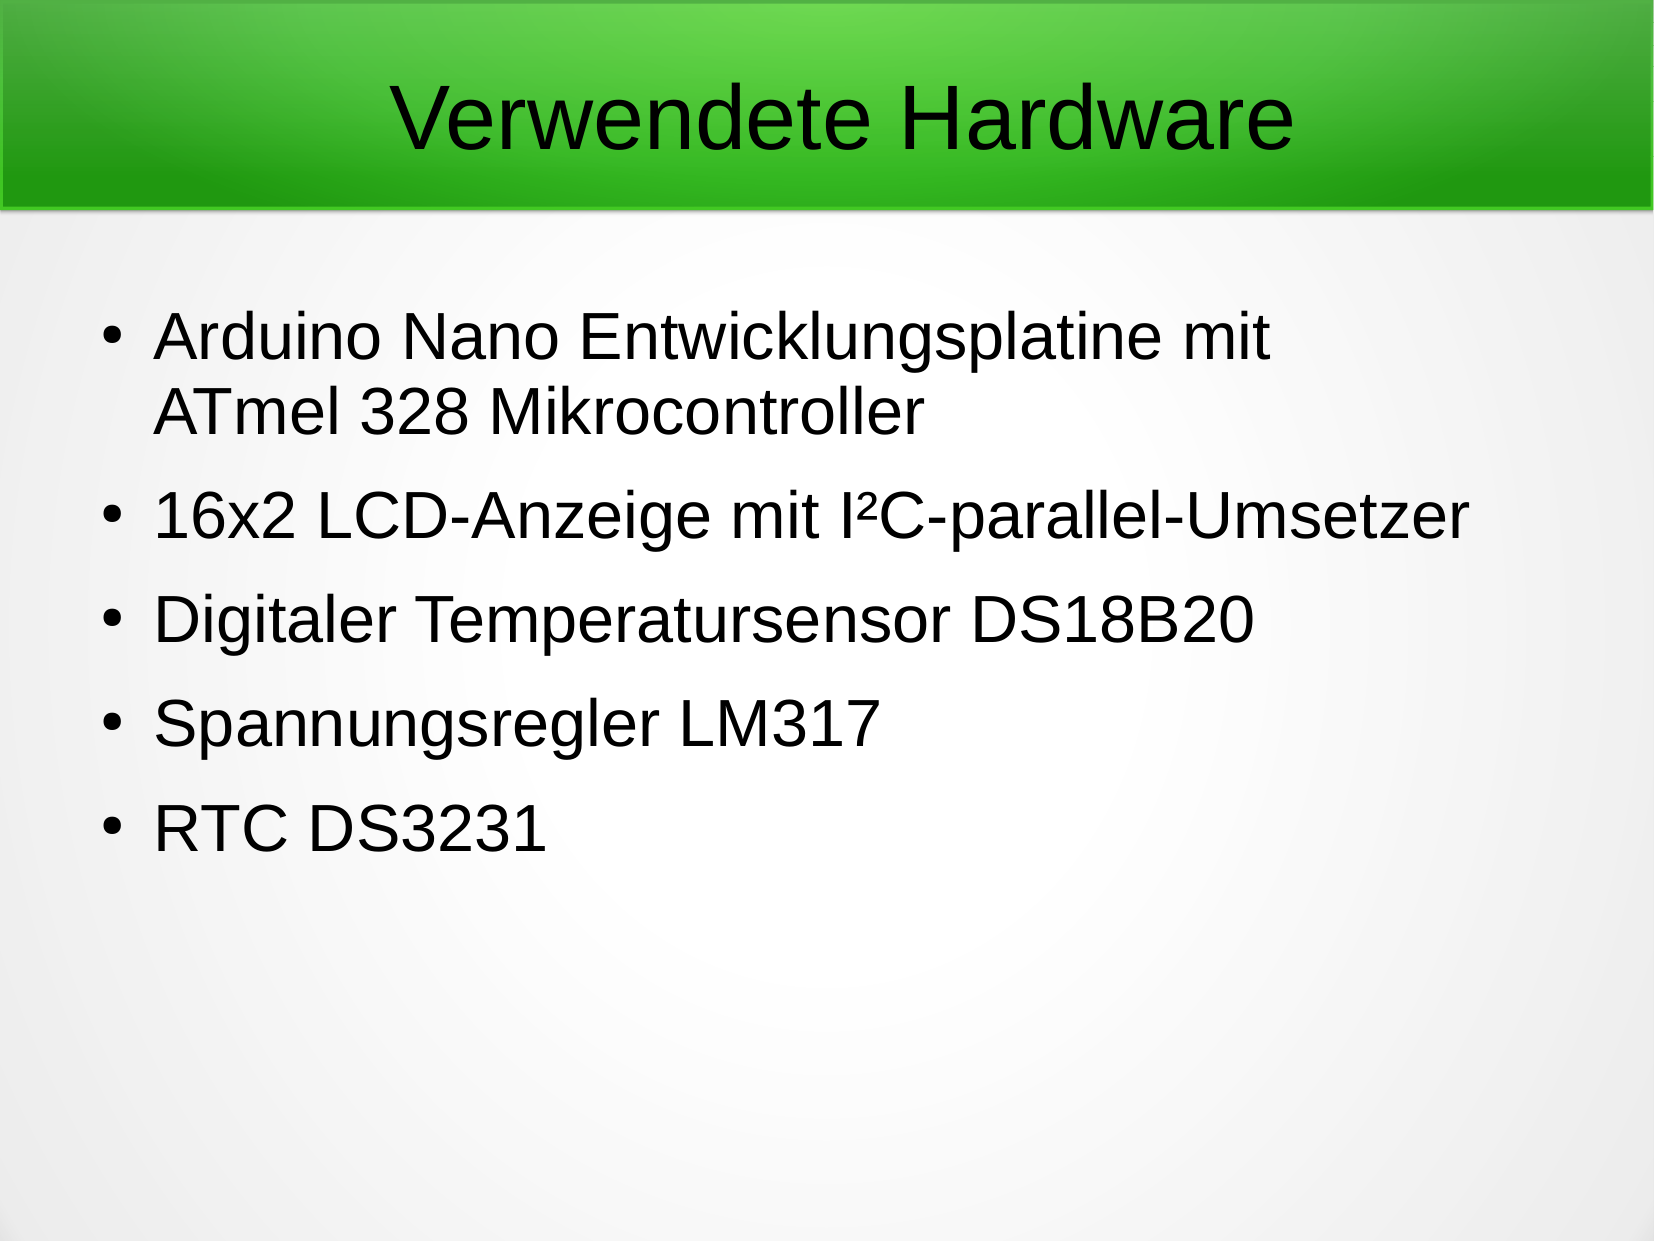

# Verwendete Hardware
Arduino Nano Entwicklungsplatine mit ATmel 328 Mikrocontroller
16x2 LCD-Anzeige mit I²C-parallel-Umsetzer
Digitaler Temperatursensor DS18B20
Spannungsregler LM317
RTC DS3231